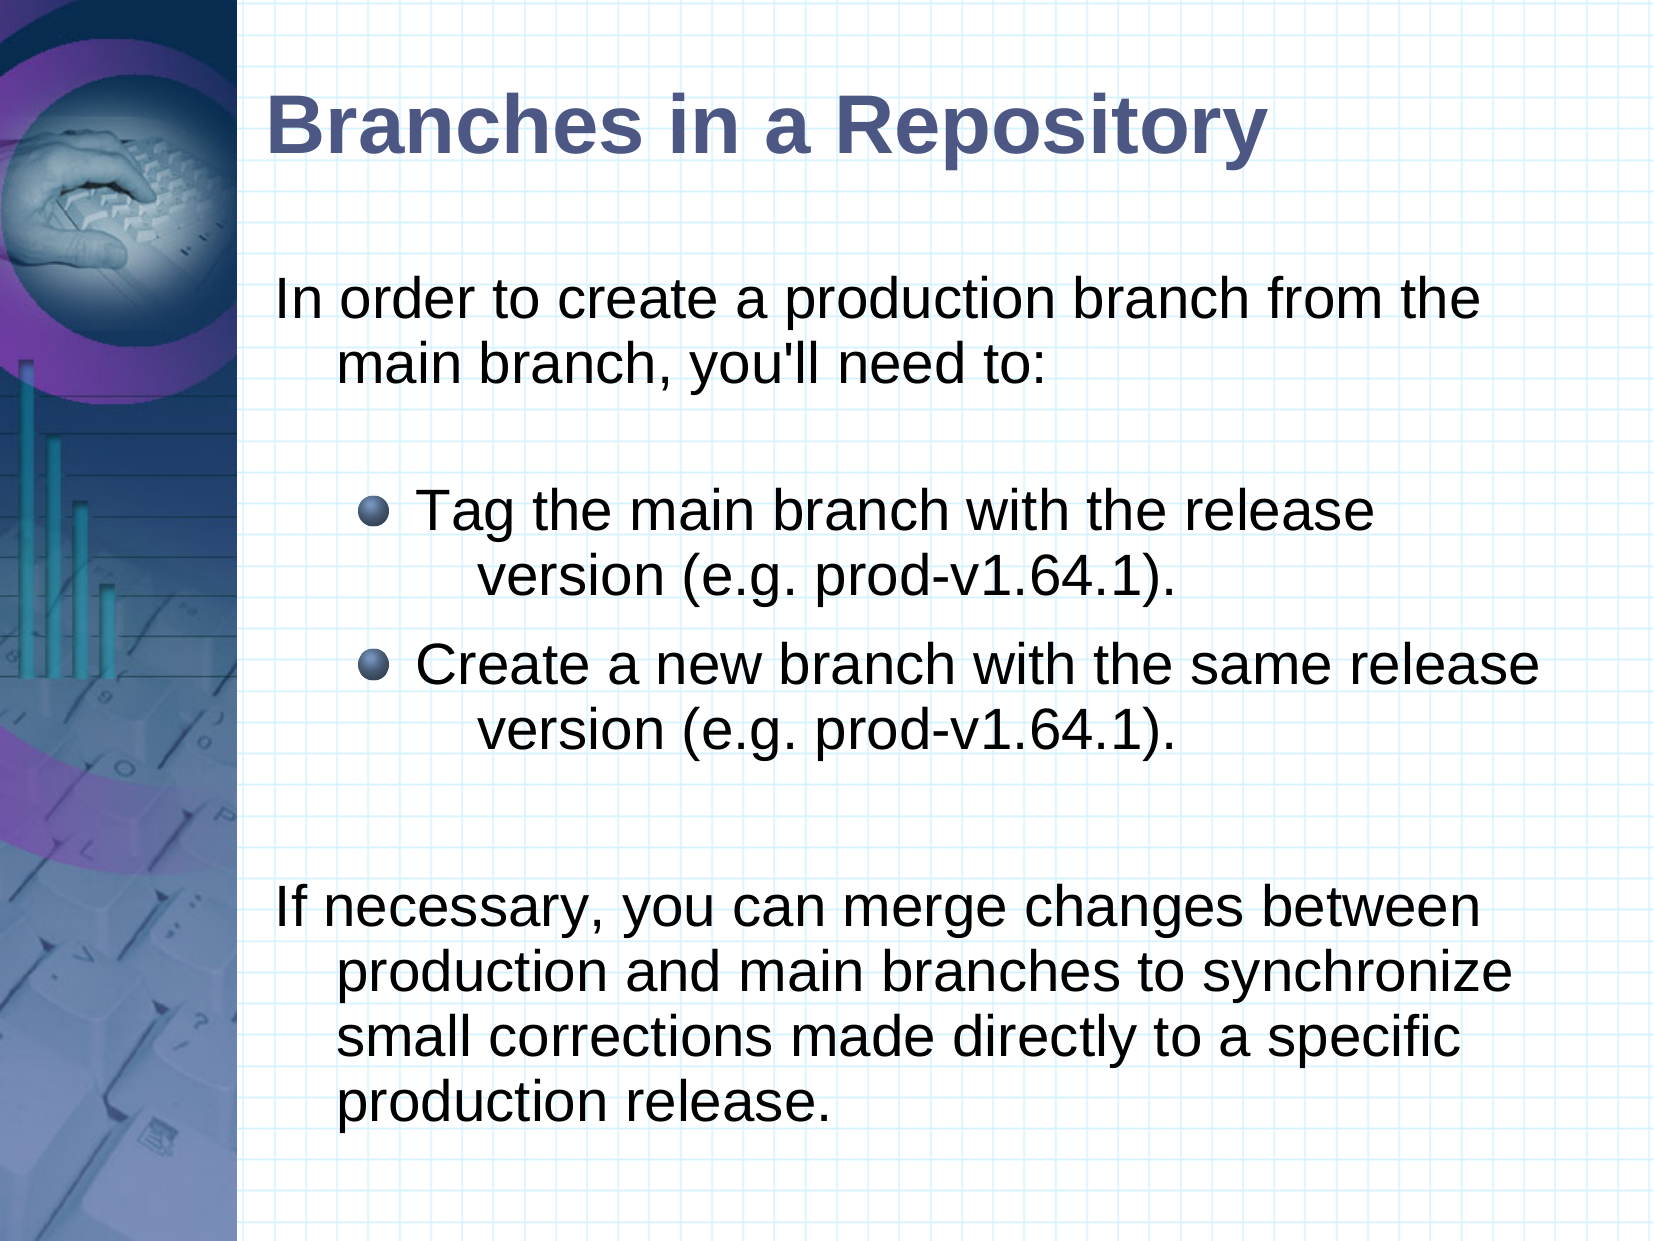

# Branches in a Repository
In order to create a production branch from the main branch, you'll need to:
Tag the main branch with the release version (e.g. prod-v1.64.1).
Create a new branch with the same release version (e.g. prod-v1.64.1).
If necessary, you can merge changes between production and main branches to synchronize small corrections made directly to a specific production release.